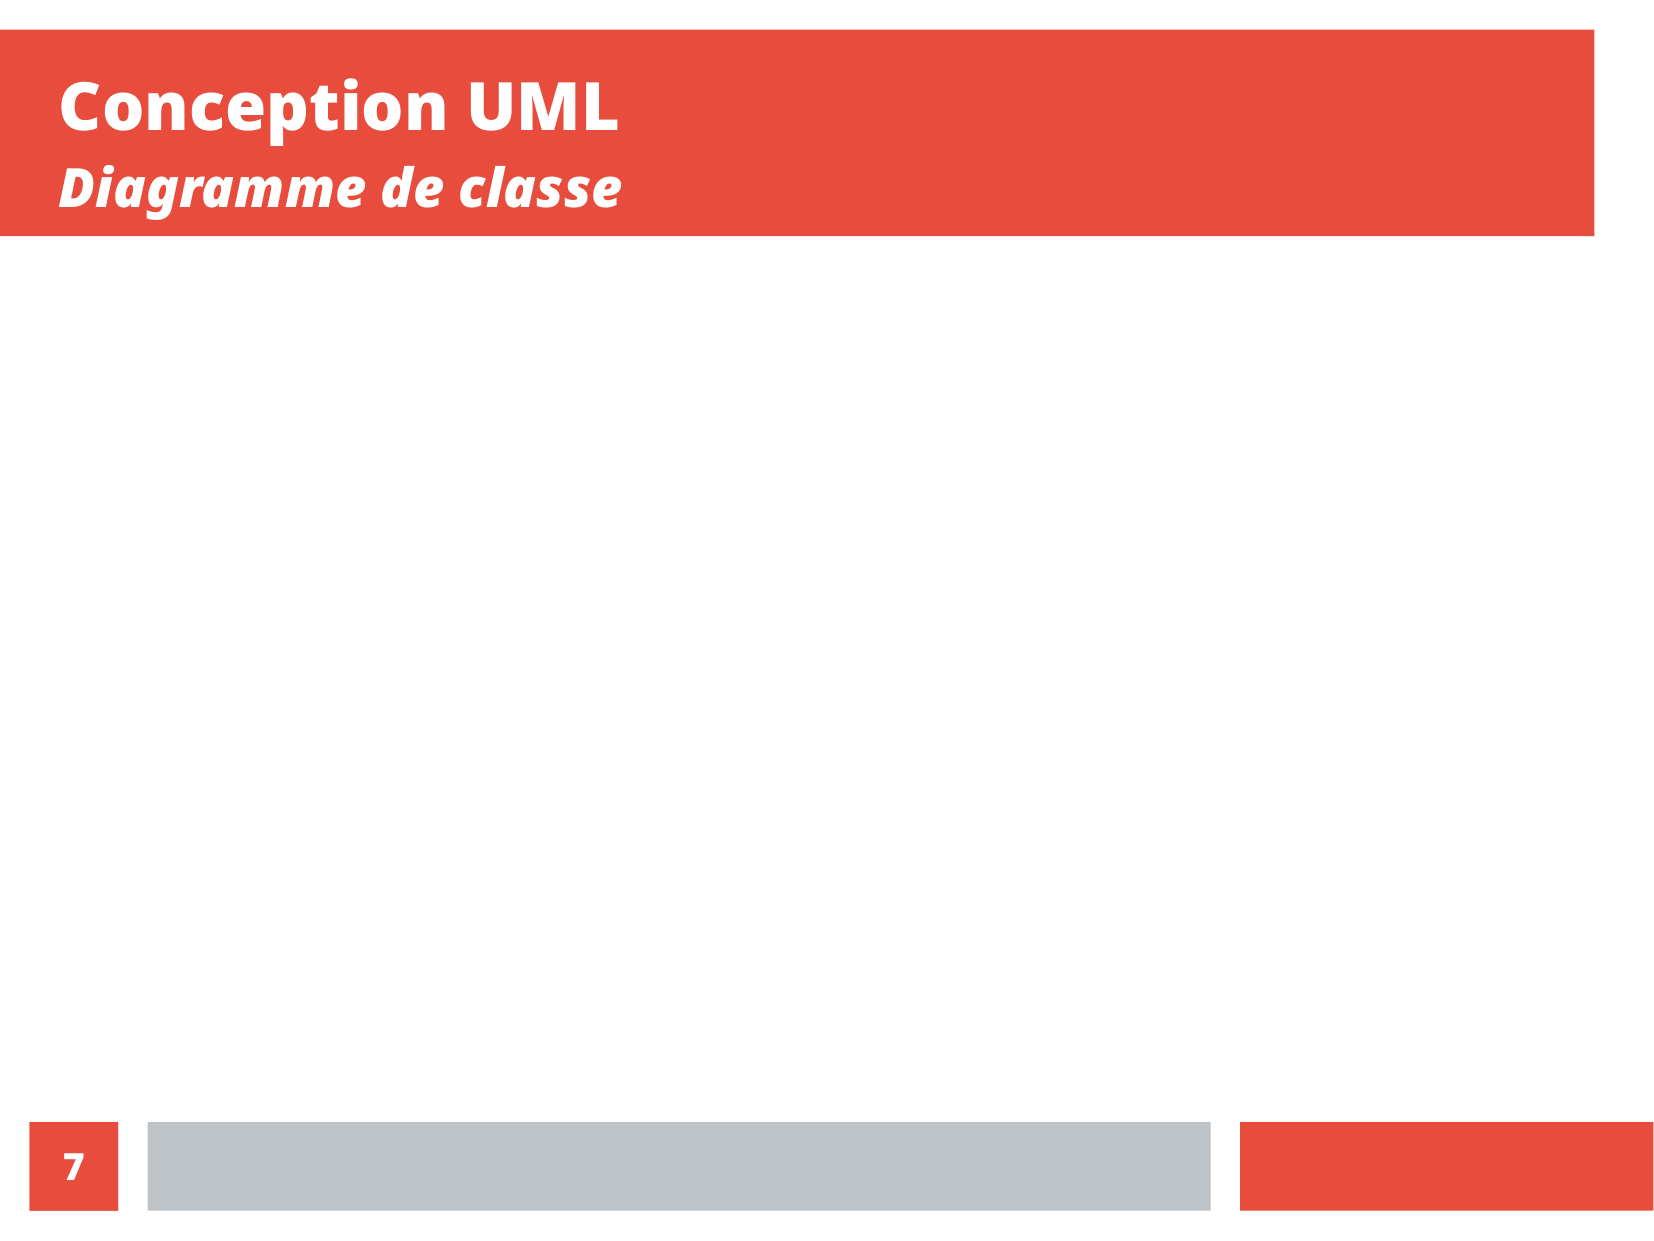

# Conception UML Diagramme de classe
7